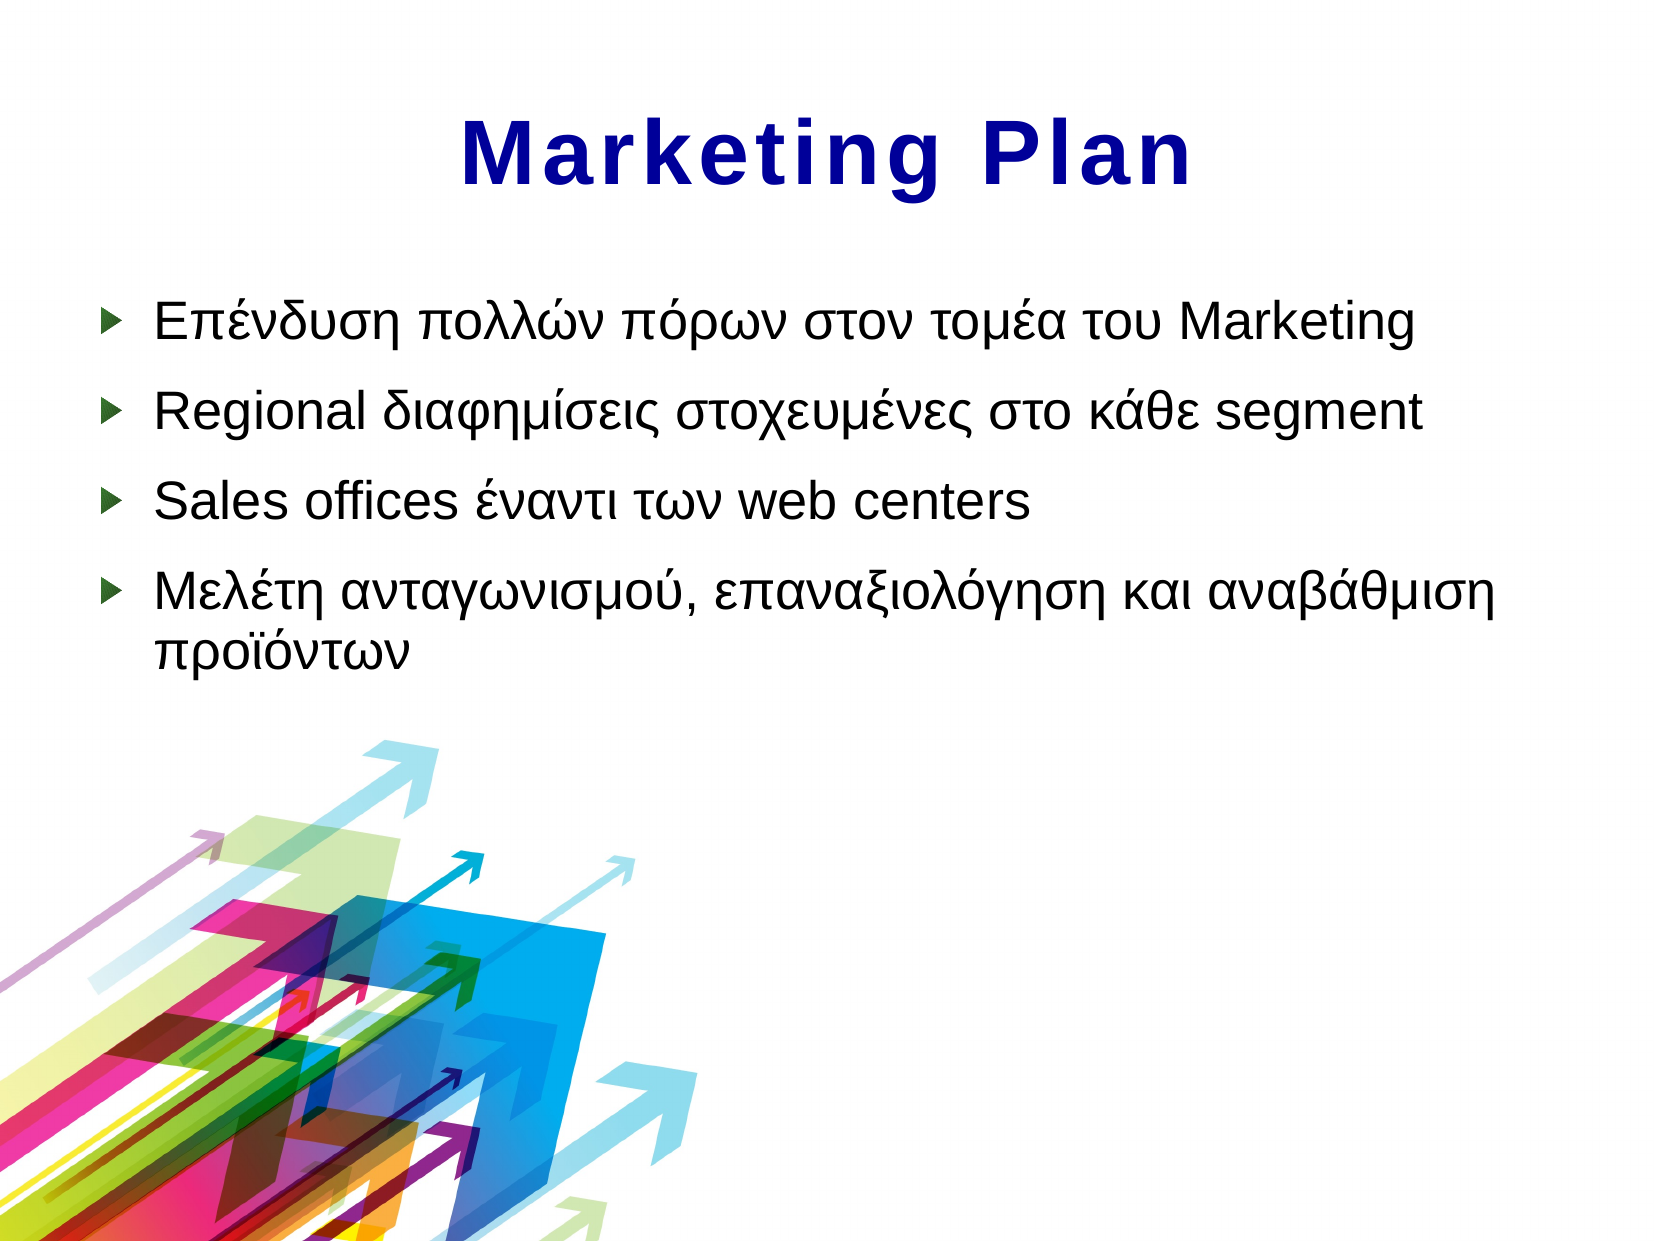

# Marketing Plan
Επένδυση πολλών πόρων στον τομέα του Marketing
Regional διαφημίσεις στοχευμένες στο κάθε segment
Sales offices έναντι των web centers
Μελέτη ανταγωνισμού, επαναξιολόγηση και αναβάθμιση προϊόντων